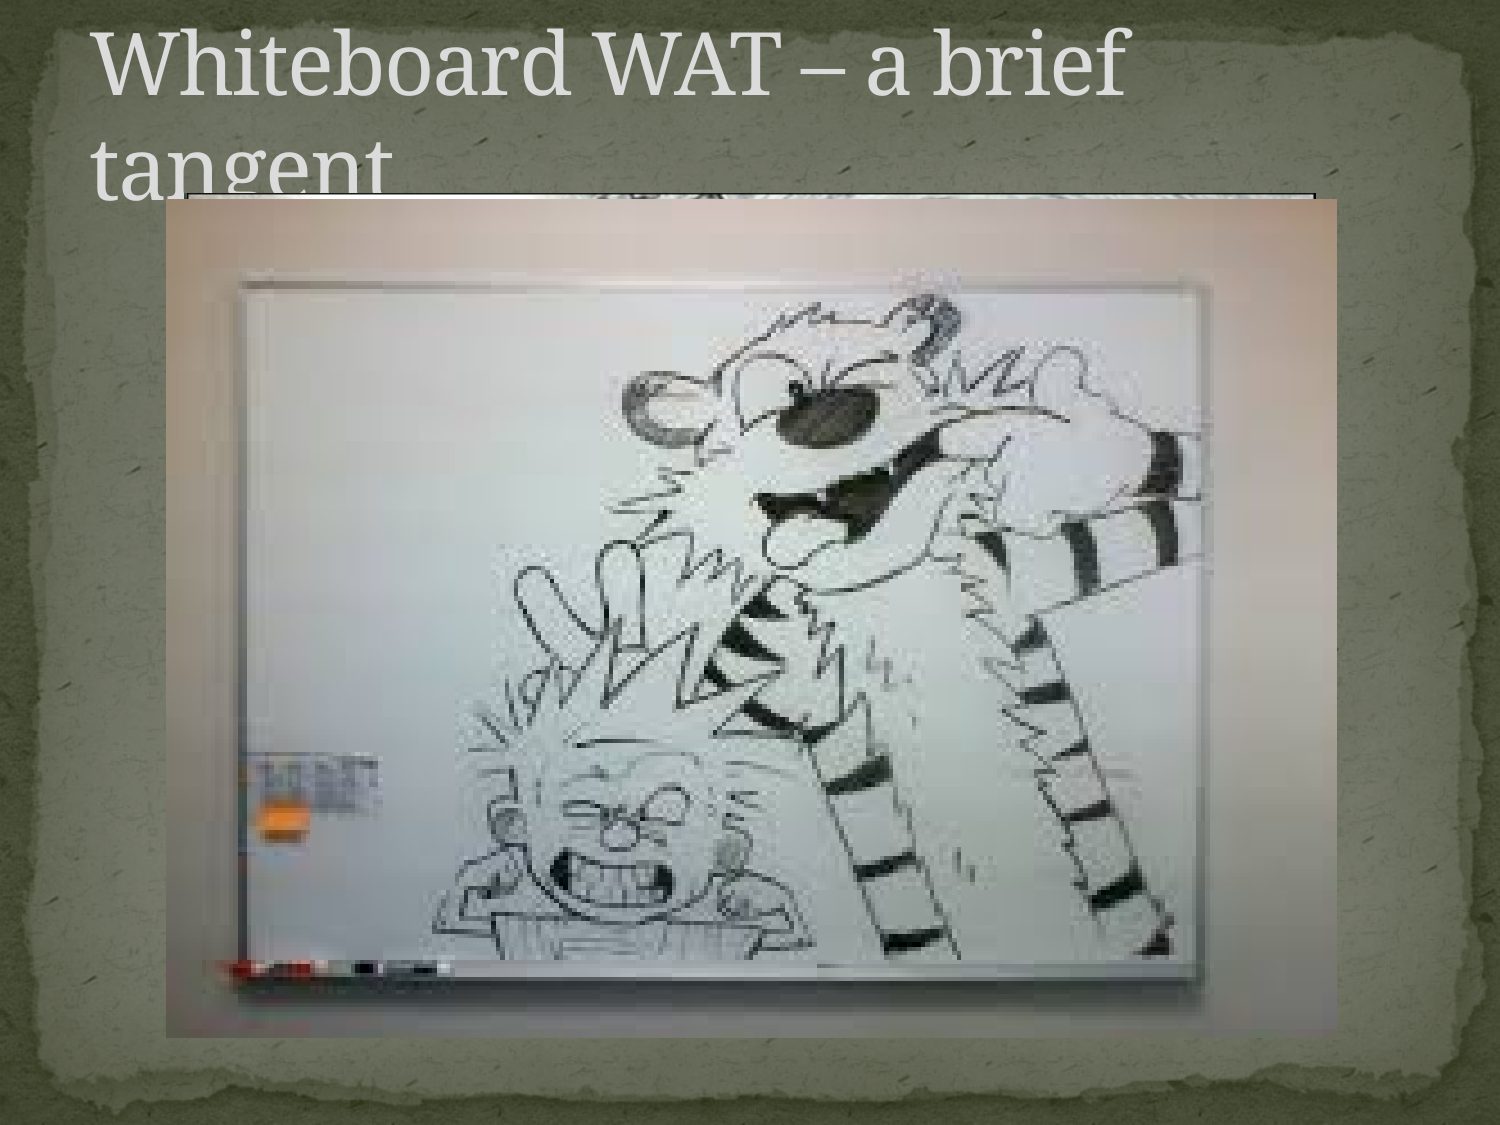

# Whiteboard WAT – a brief tangent